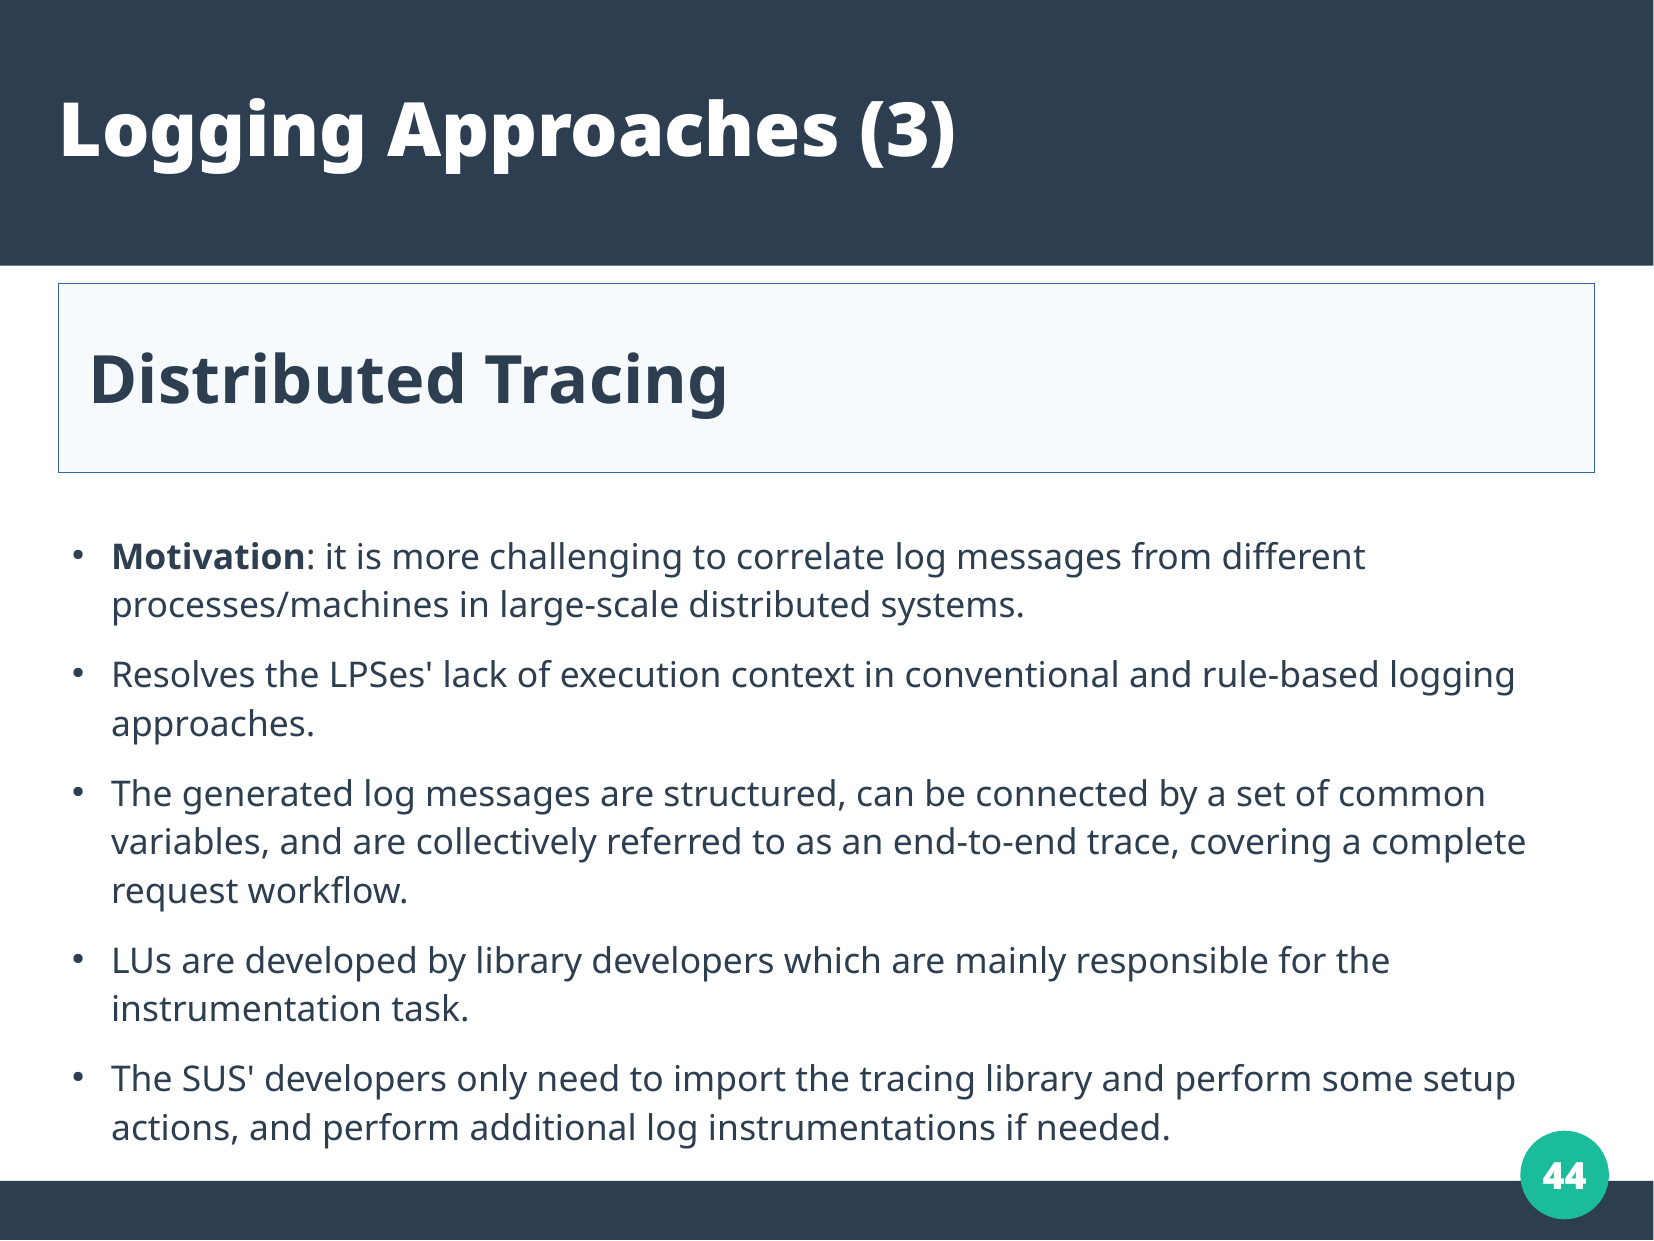

# Logging Approaches (3)
Distributed Tracing
Motivation: it is more challenging to correlate log messages from different processes/machines in large-scale distributed systems.
Resolves the LPSes' lack of execution context in conventional and rule-based logging approaches.
The generated log messages are structured, can be connected by a set of common variables, and are collectively referred to as an end-to-end trace, covering a complete request workflow.
LUs are developed by library developers which are mainly responsible for the instrumentation task.
The SUS' developers only need to import the tracing library and perform some setup actions, and perform additional log instrumentations if needed.
44